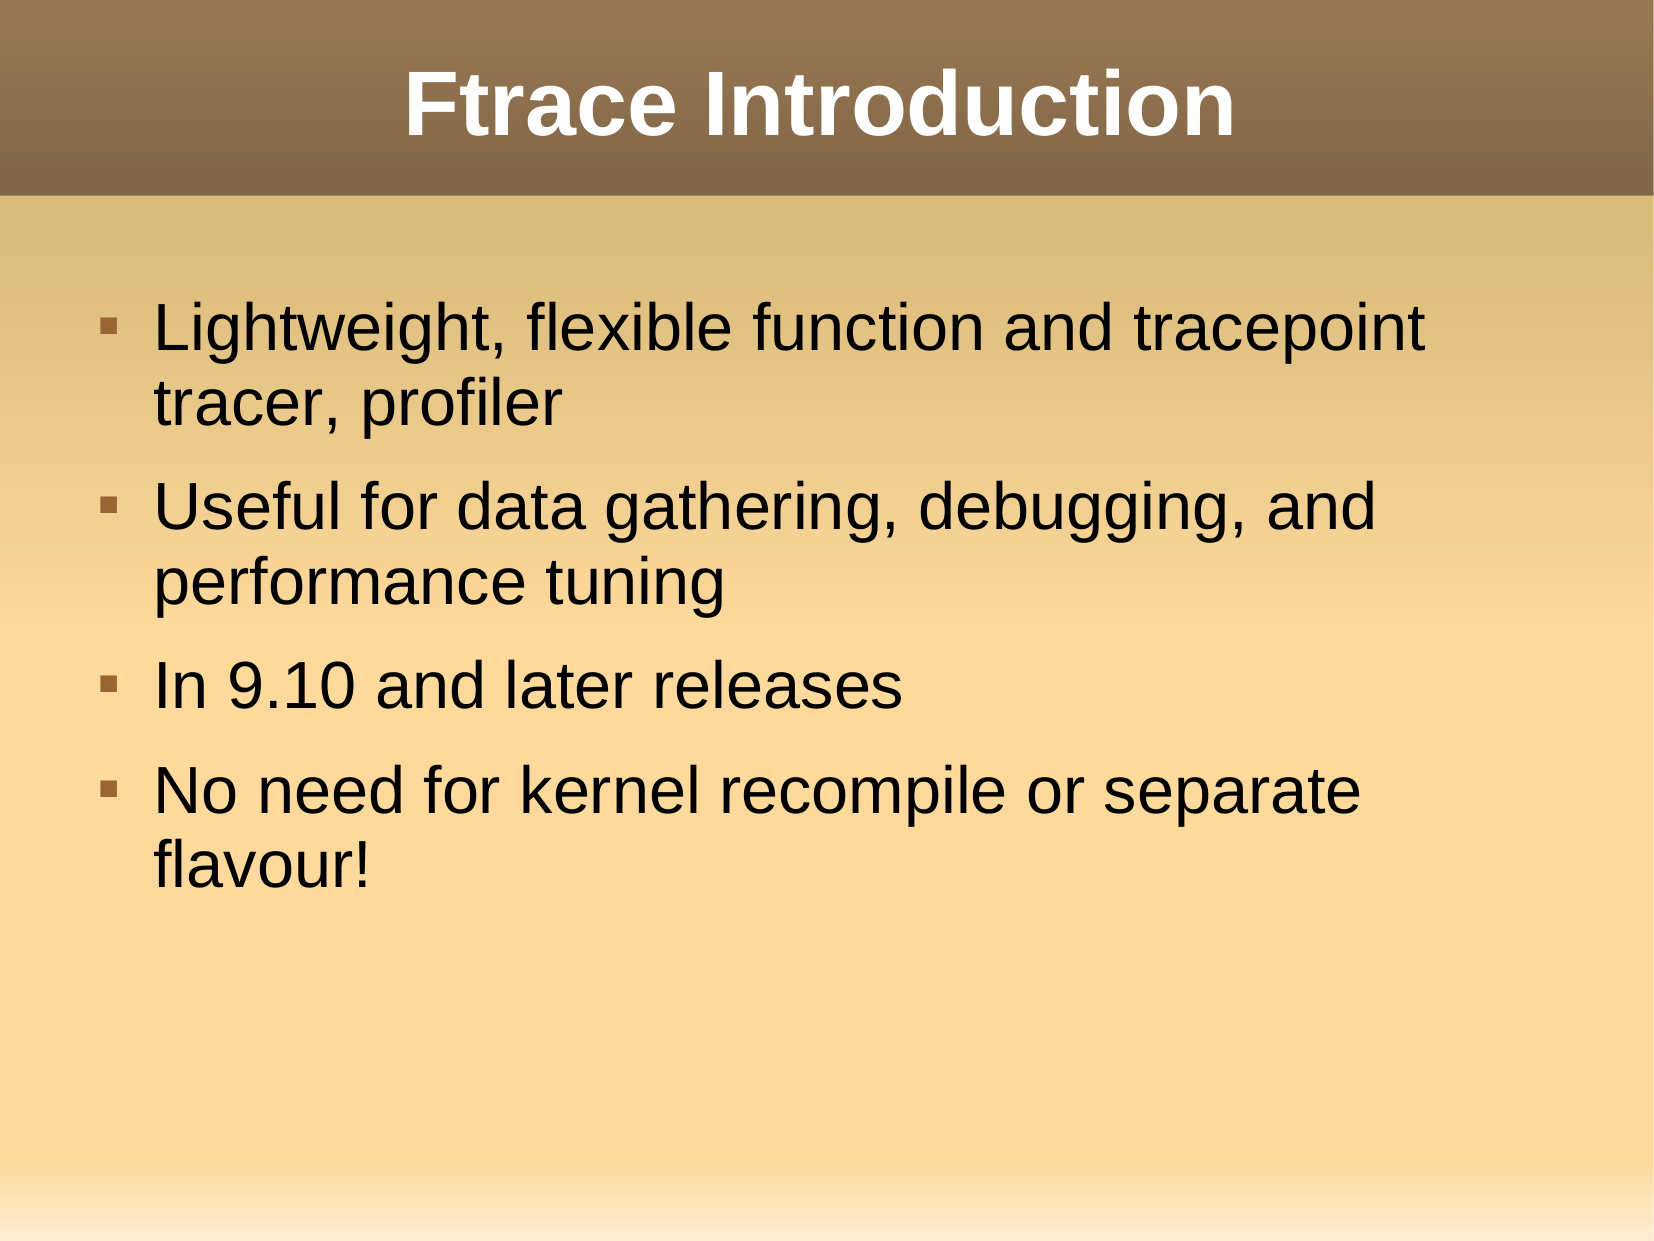

# Ftrace Introduction
Lightweight, flexible function and tracepoint tracer, profiler
Useful for data gathering, debugging, and performance tuning
In 9.10 and later releases
No need for kernel recompile or separate flavour!